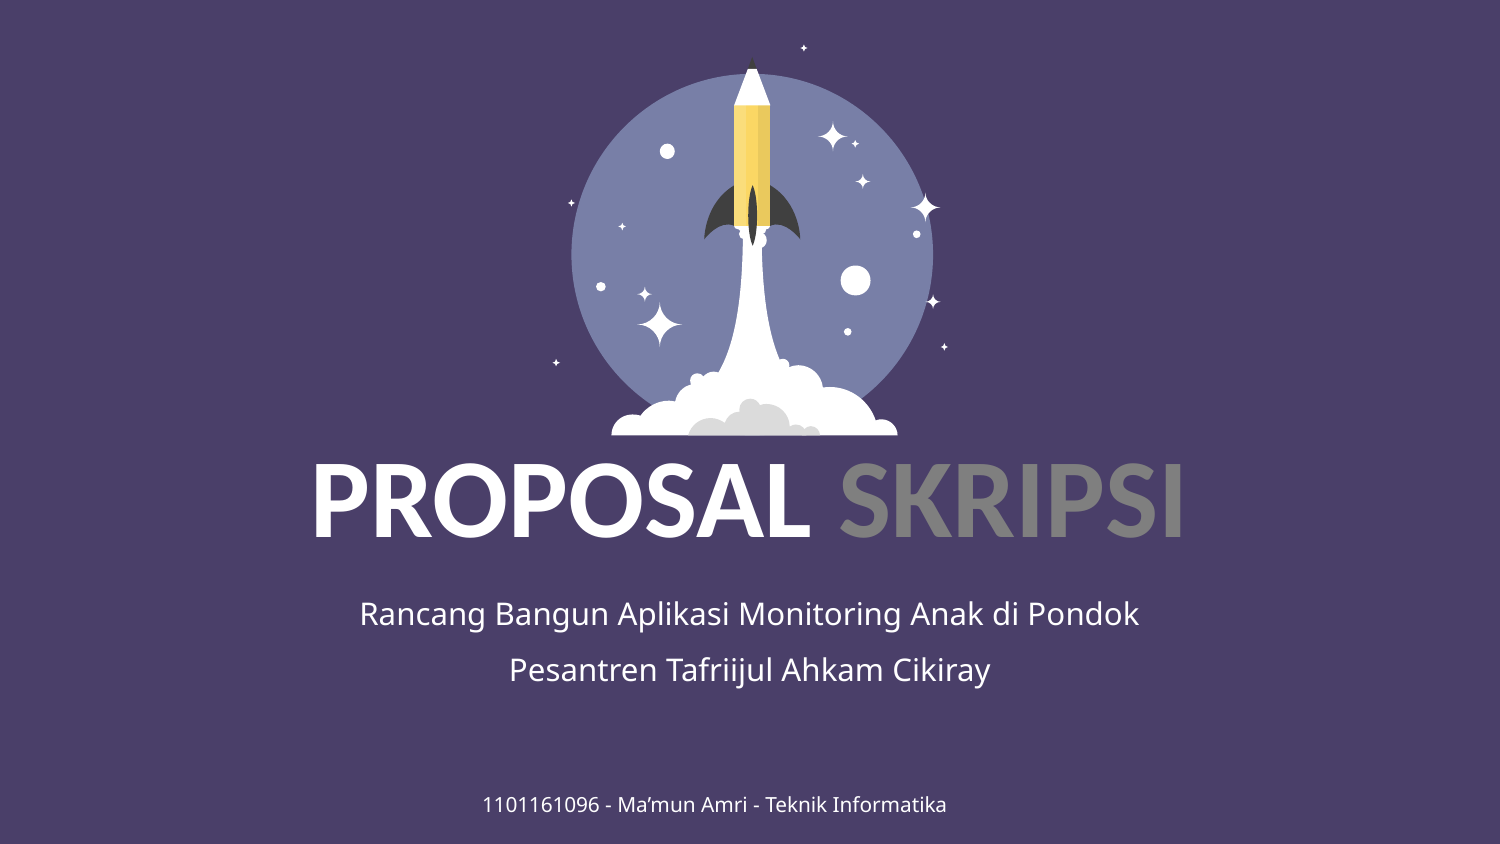

PROPOSAL SKRIPSI
Rancang Bangun Aplikasi Monitoring Anak di Pondok Pesantren Tafriijul Ahkam Cikiray
1101161096 - Ma’mun Amri - Teknik Informatika